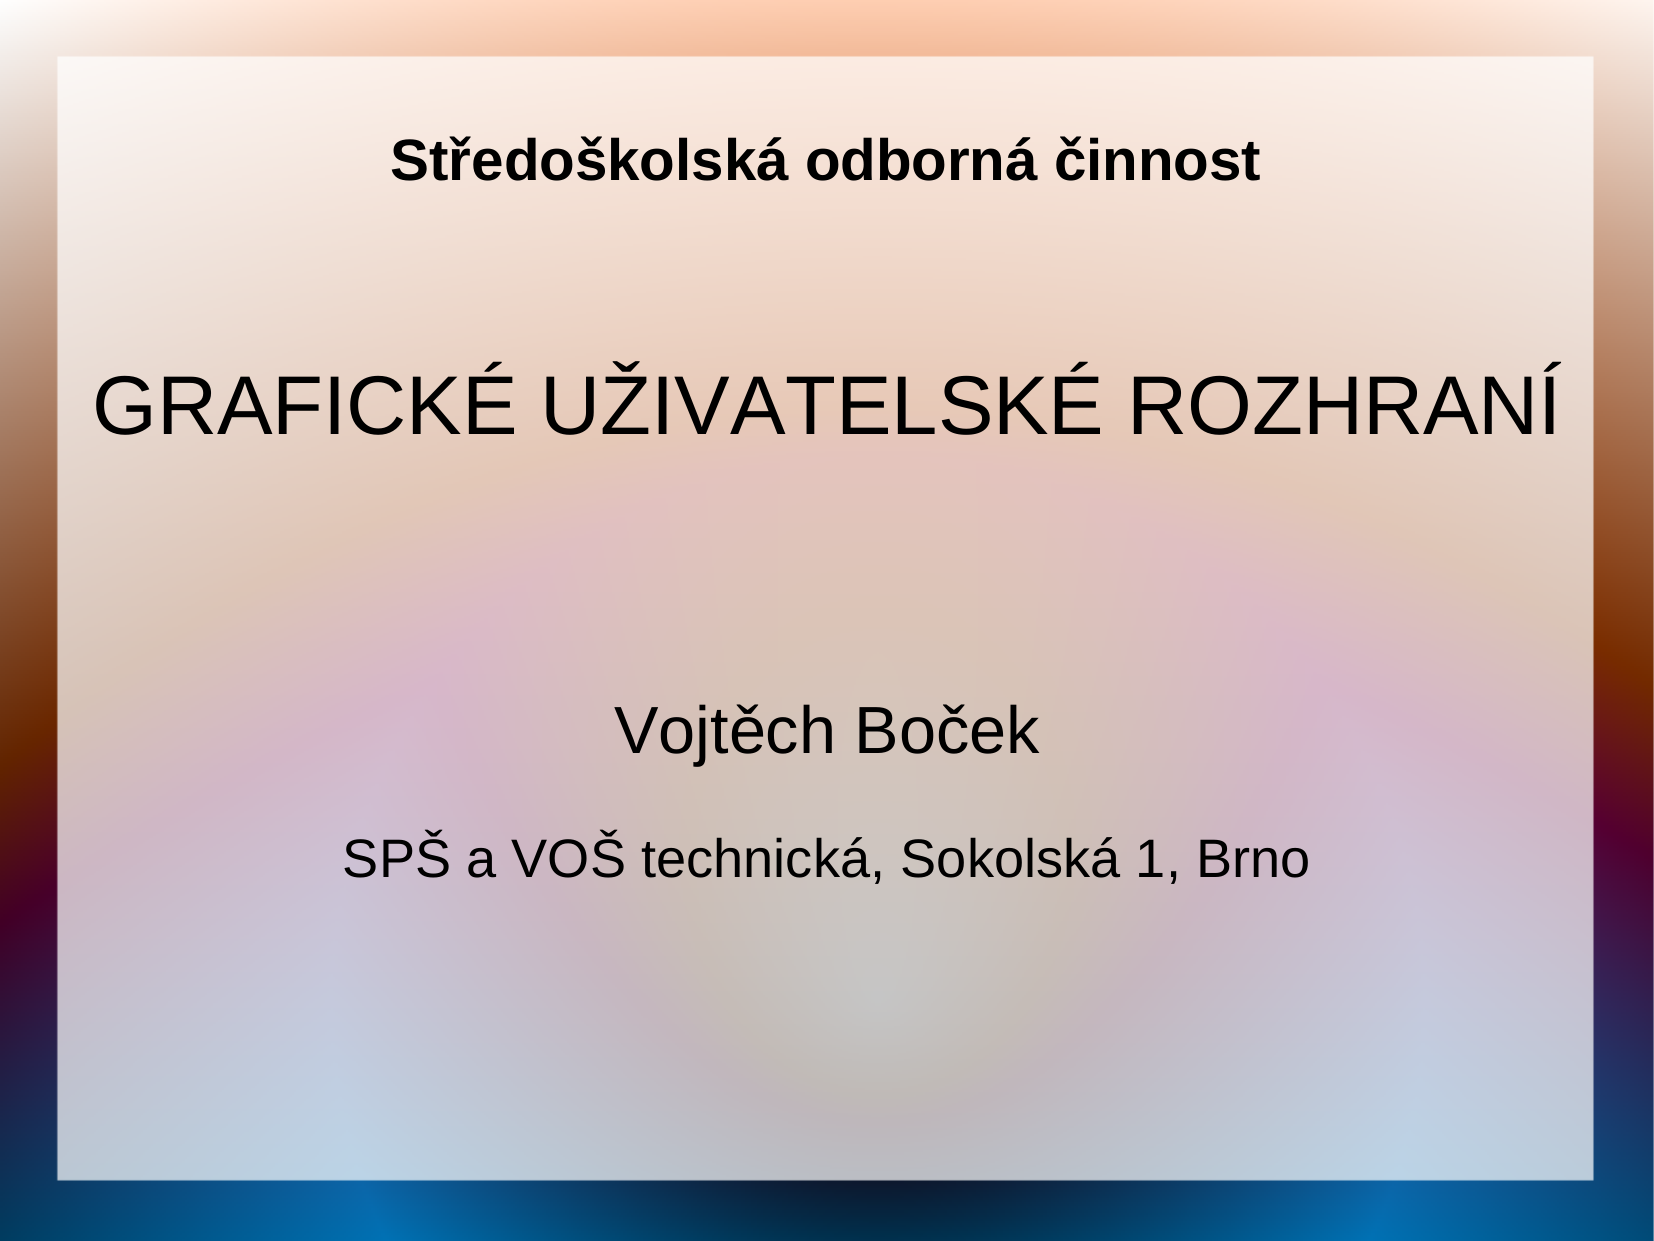

# Středoškolská odborná činnost
GRAFICKÉ UŽIVATELSKÉ ROZHRANÍ
Vojtěch Boček
SPŠ a VOŠ technická, Sokolská 1, Brno